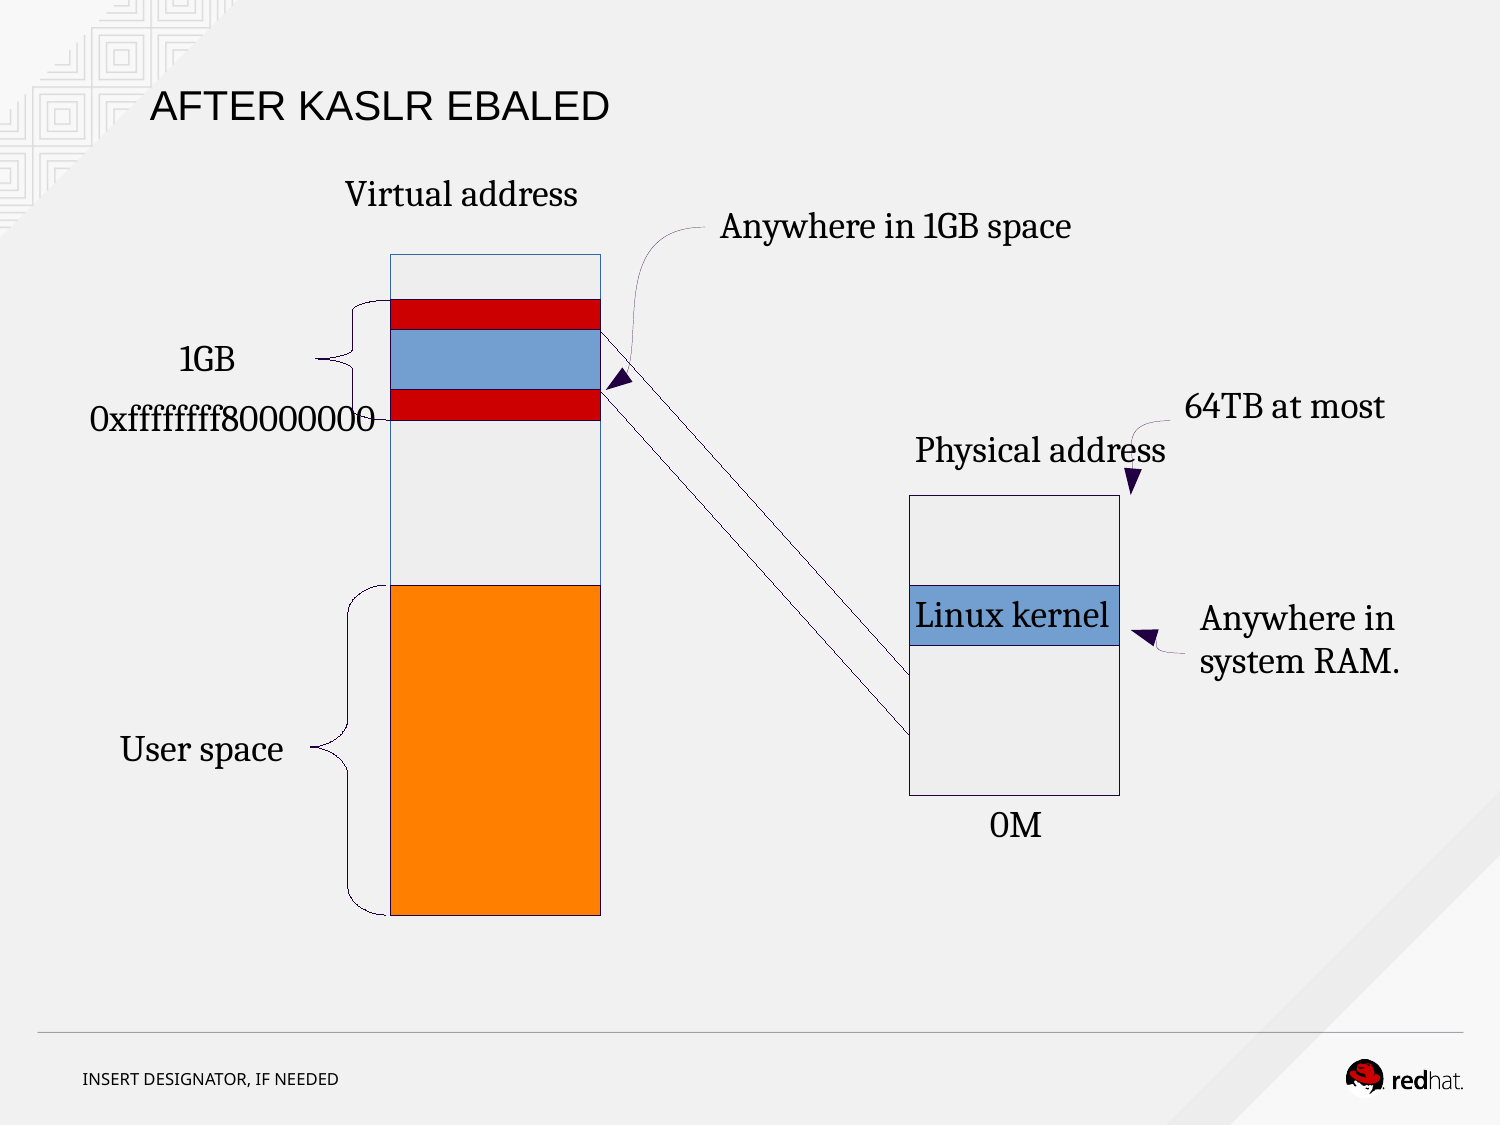

AFTER KASLR EBALED
Virtual address
Anywhere in 1GB space
1GB
64TB at most
0xffffffff80000000
Physical address
Linux kernel
Anywhere in system RAM.
User space
0M